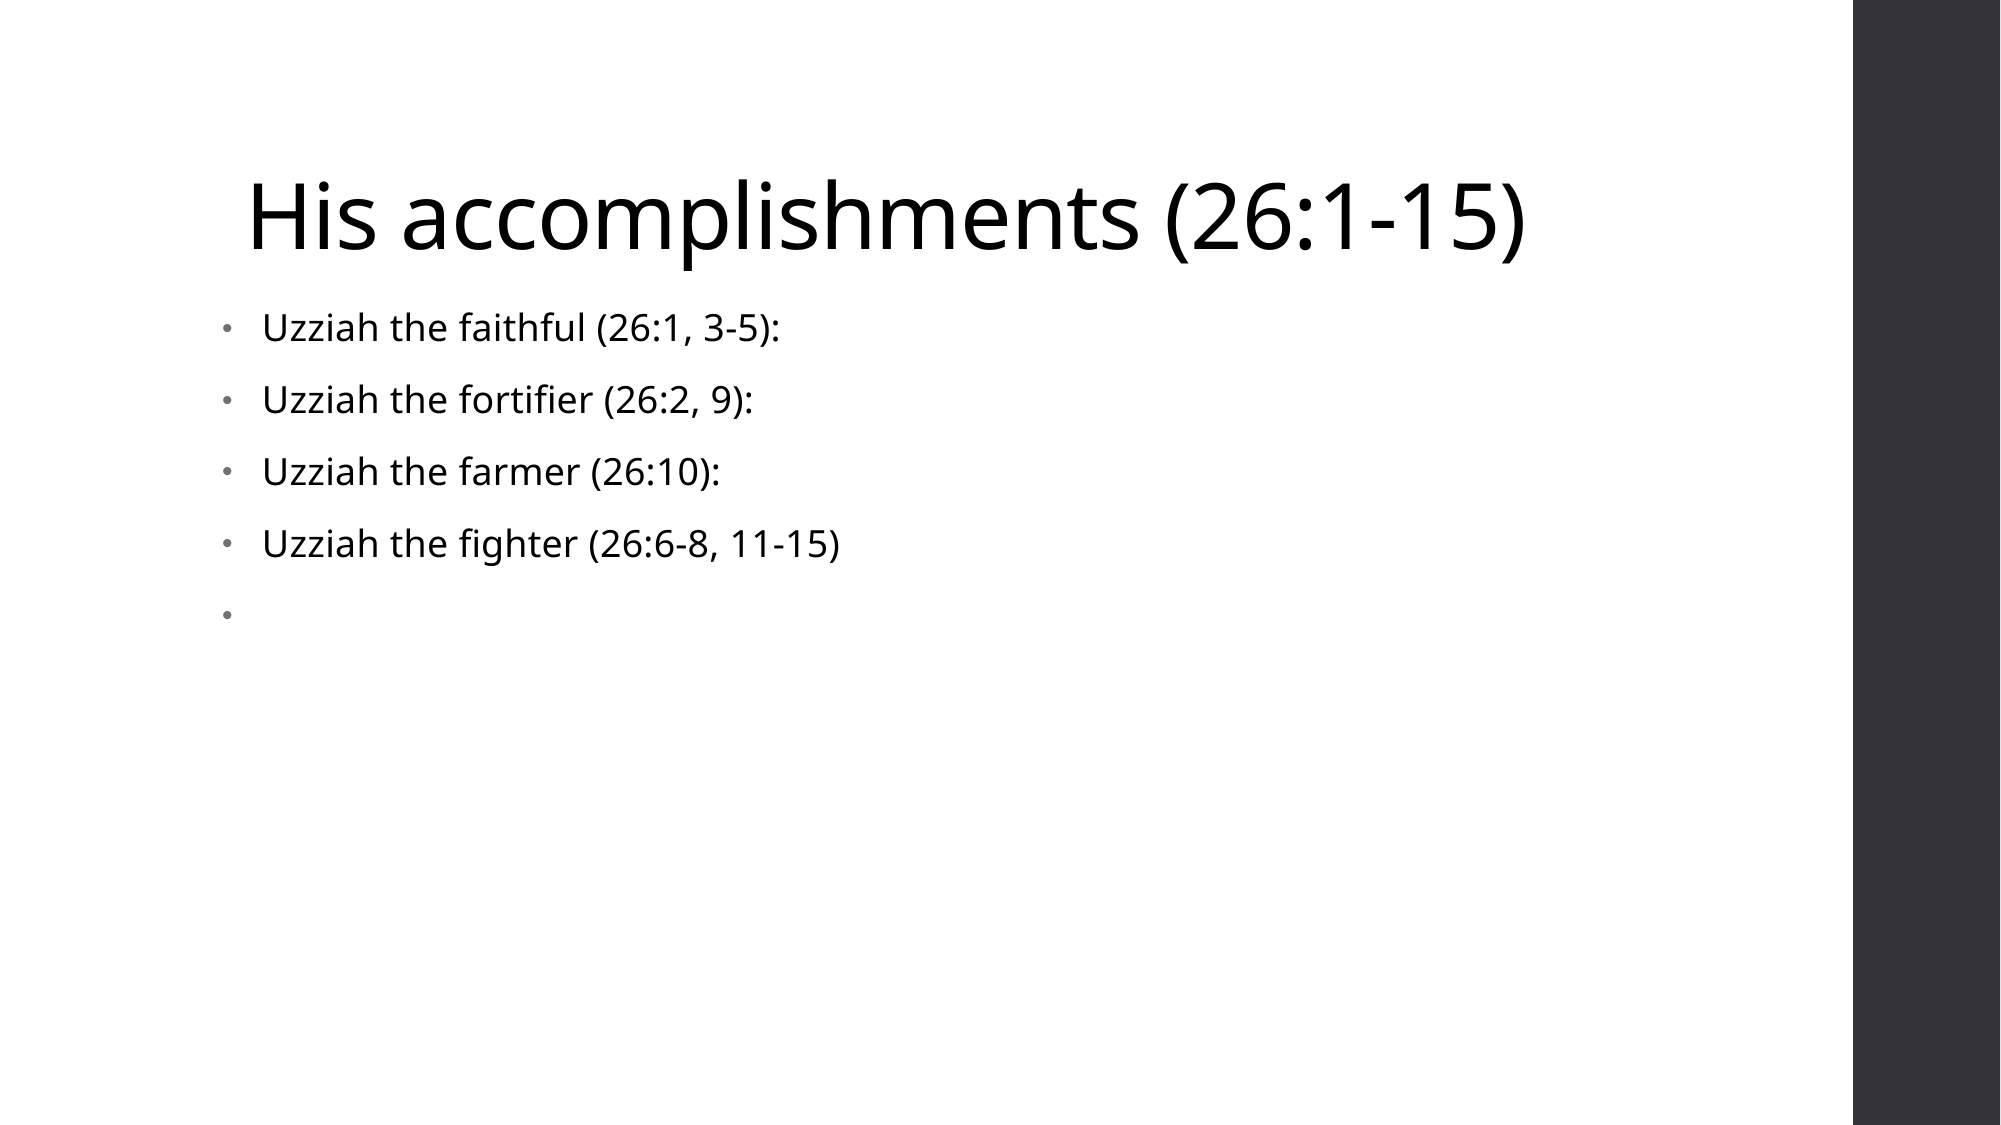

# His accomplishments (26:1-15)
 Uzziah the faithful (26:1, 3-5):
 Uzziah the fortifier (26:2, 9):
 Uzziah the farmer (26:10):
 Uzziah the fighter (26:6-8, 11-15)